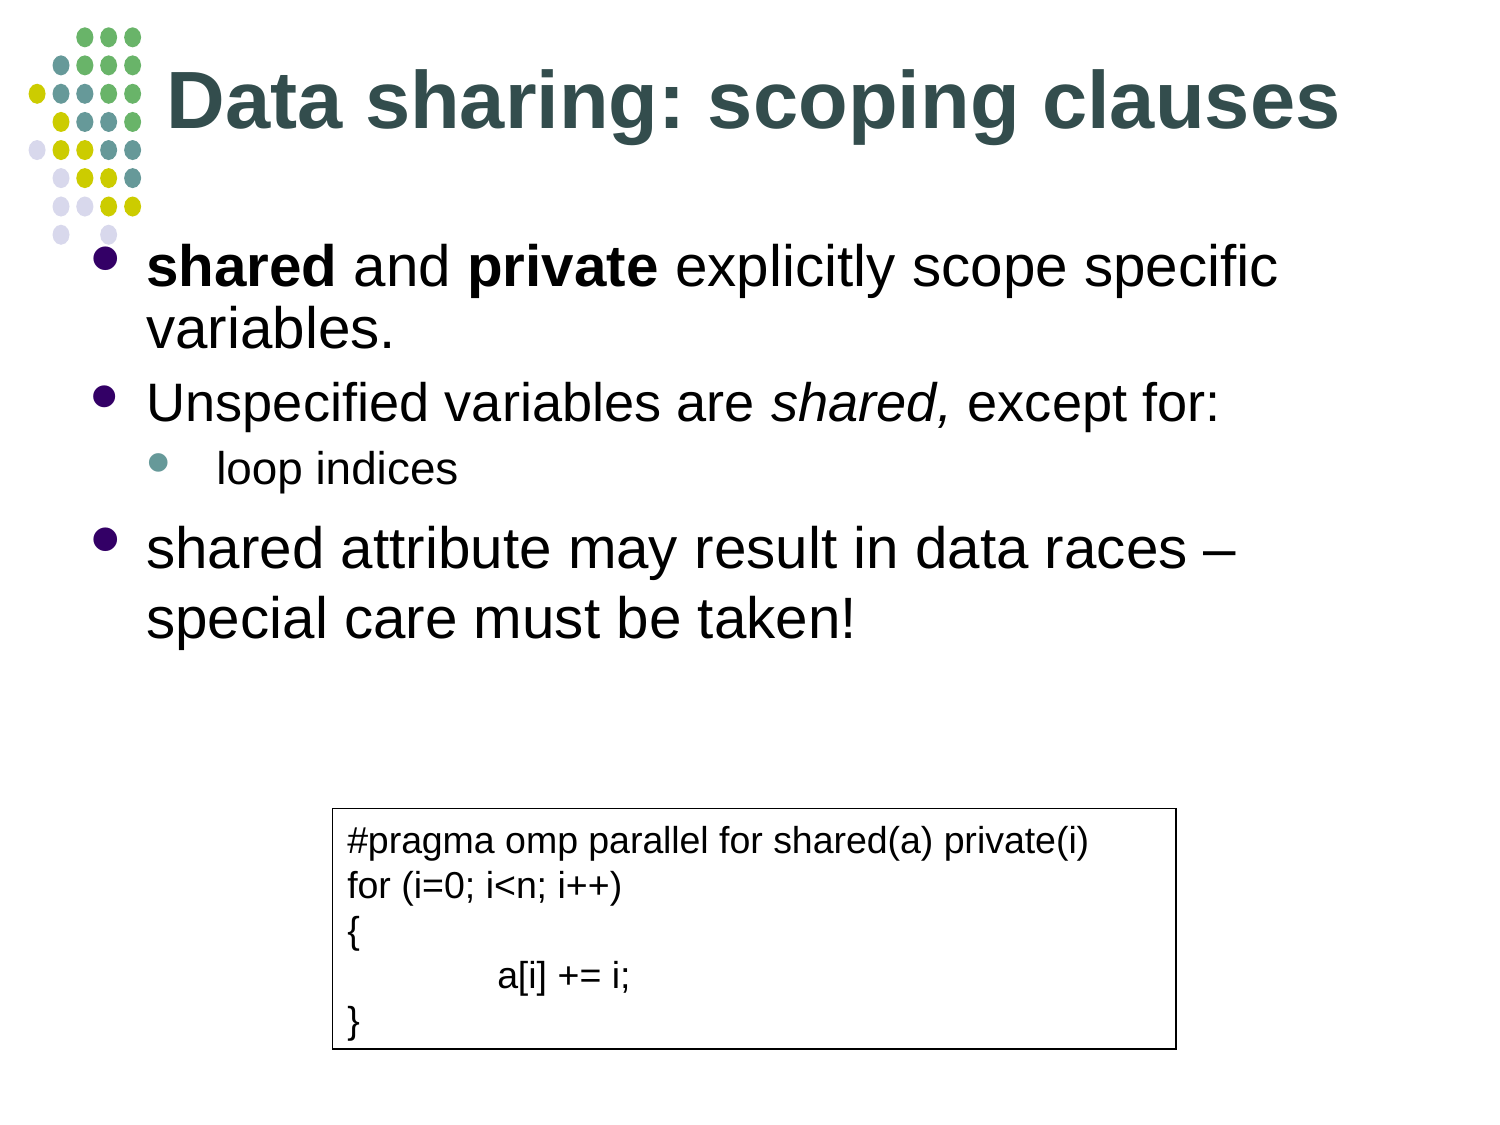

# Data sharing: scoping clauses
shared and private explicitly scope speciﬁc variables.
Unspecified variables are shared, except for:
 loop indices
shared attribute may result in data races – special care must be taken!
#pragma omp parallel for shared(a) private(i)
for (i=0; i<n; i++)
{
	a[i] += i;
}